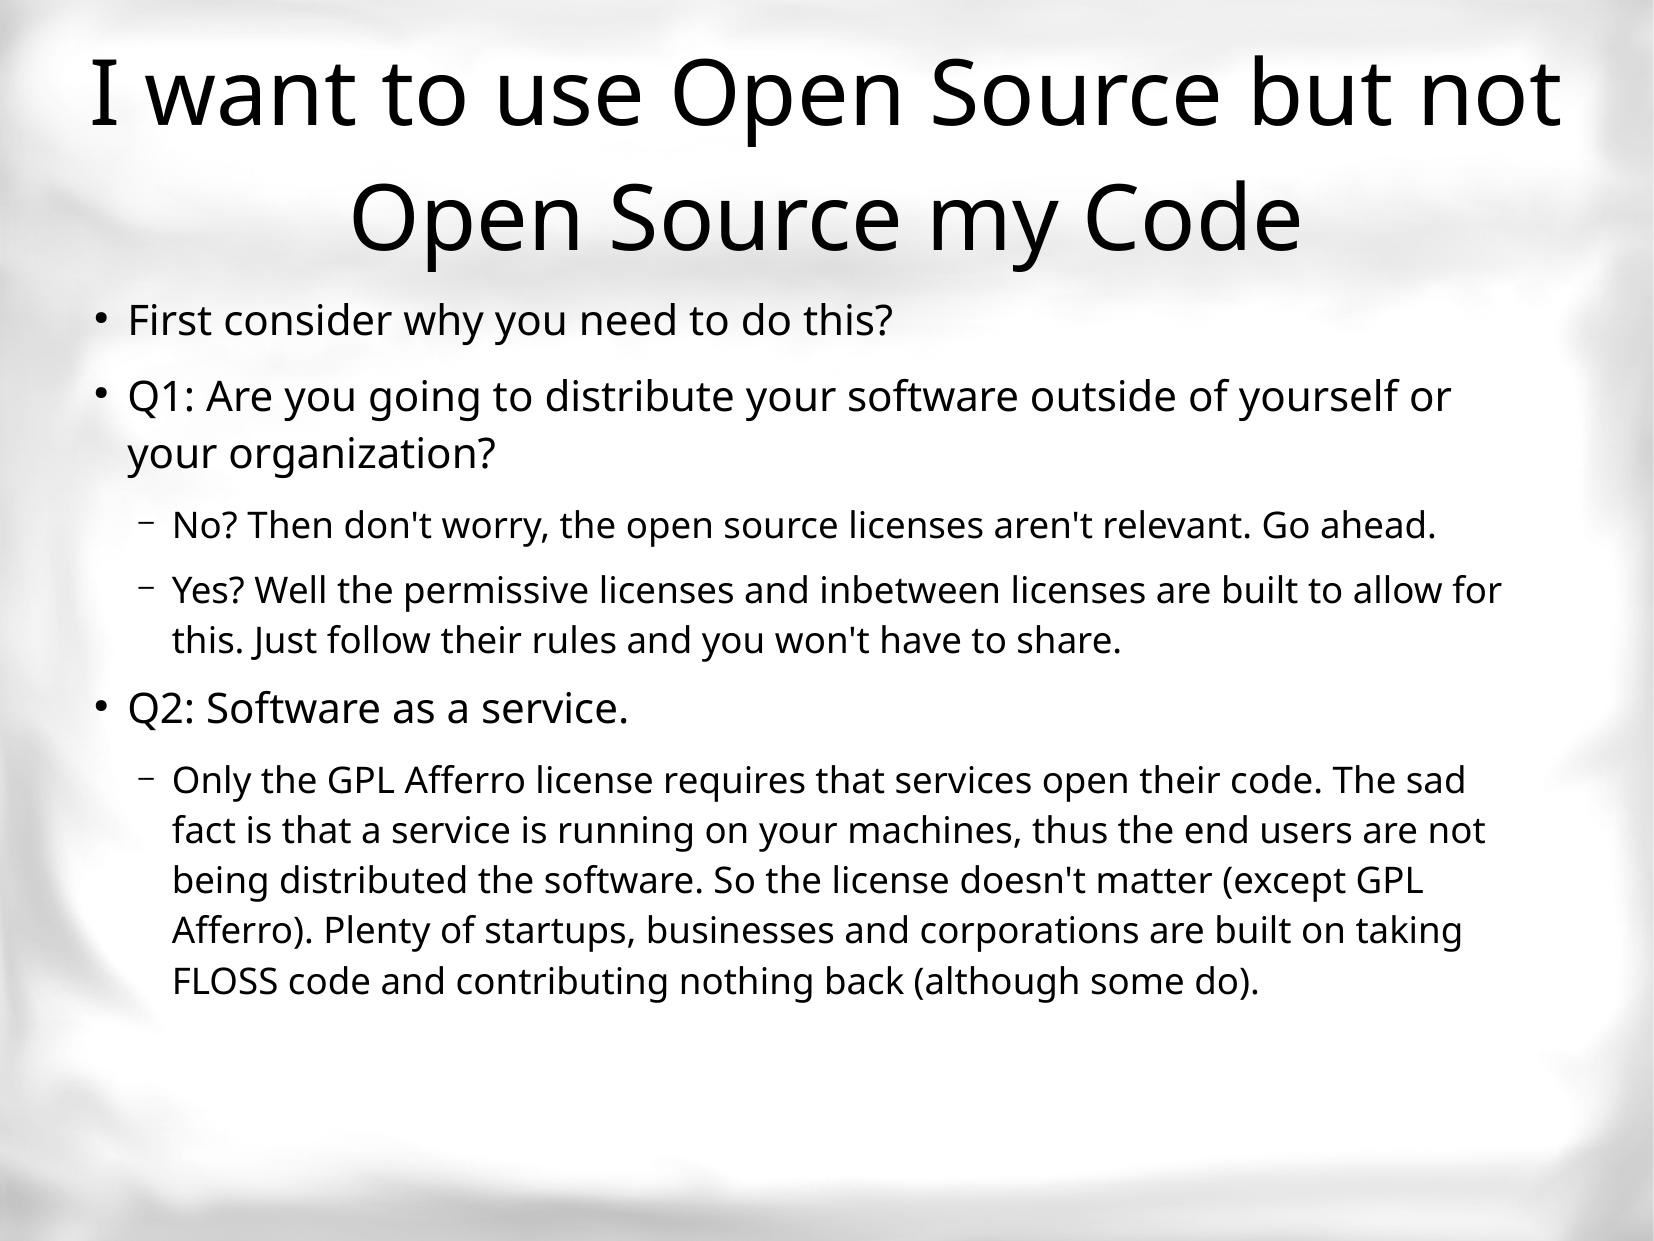

# I want to use Open Source but not Open Source my Code
First consider why you need to do this?
Q1: Are you going to distribute your software outside of yourself or your organization?
No? Then don't worry, the open source licenses aren't relevant. Go ahead.
Yes? Well the permissive licenses and inbetween licenses are built to allow for this. Just follow their rules and you won't have to share.
Q2: Software as a service.
Only the GPL Afferro license requires that services open their code. The sad fact is that a service is running on your machines, thus the end users are not being distributed the software. So the license doesn't matter (except GPL Afferro). Plenty of startups, businesses and corporations are built on taking FLOSS code and contributing nothing back (although some do).